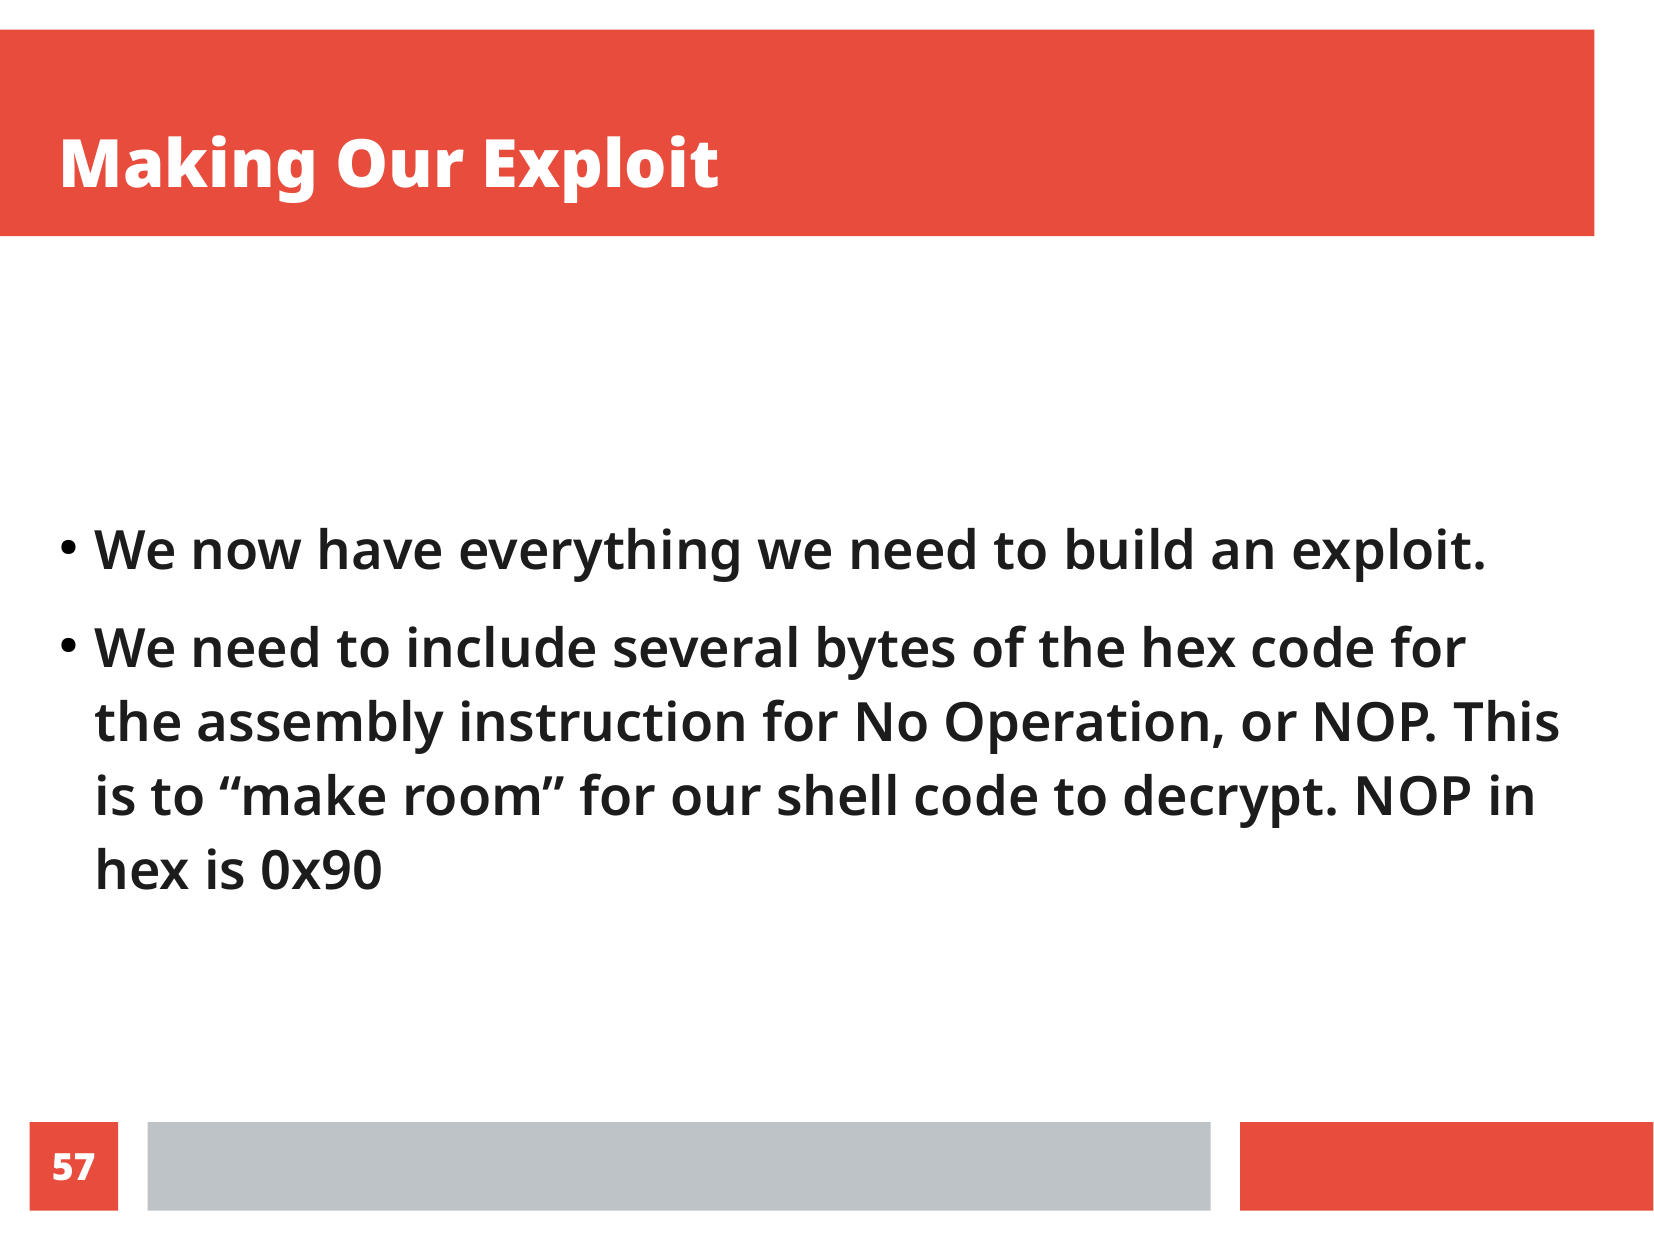

# Making Our Exploit
We now have everything we need to build an exploit.
We need to include several bytes of the hex code for the assembly instruction for No Operation, or NOP. This is to “make room” for our shell code to decrypt. NOP in hex is 0x90
57